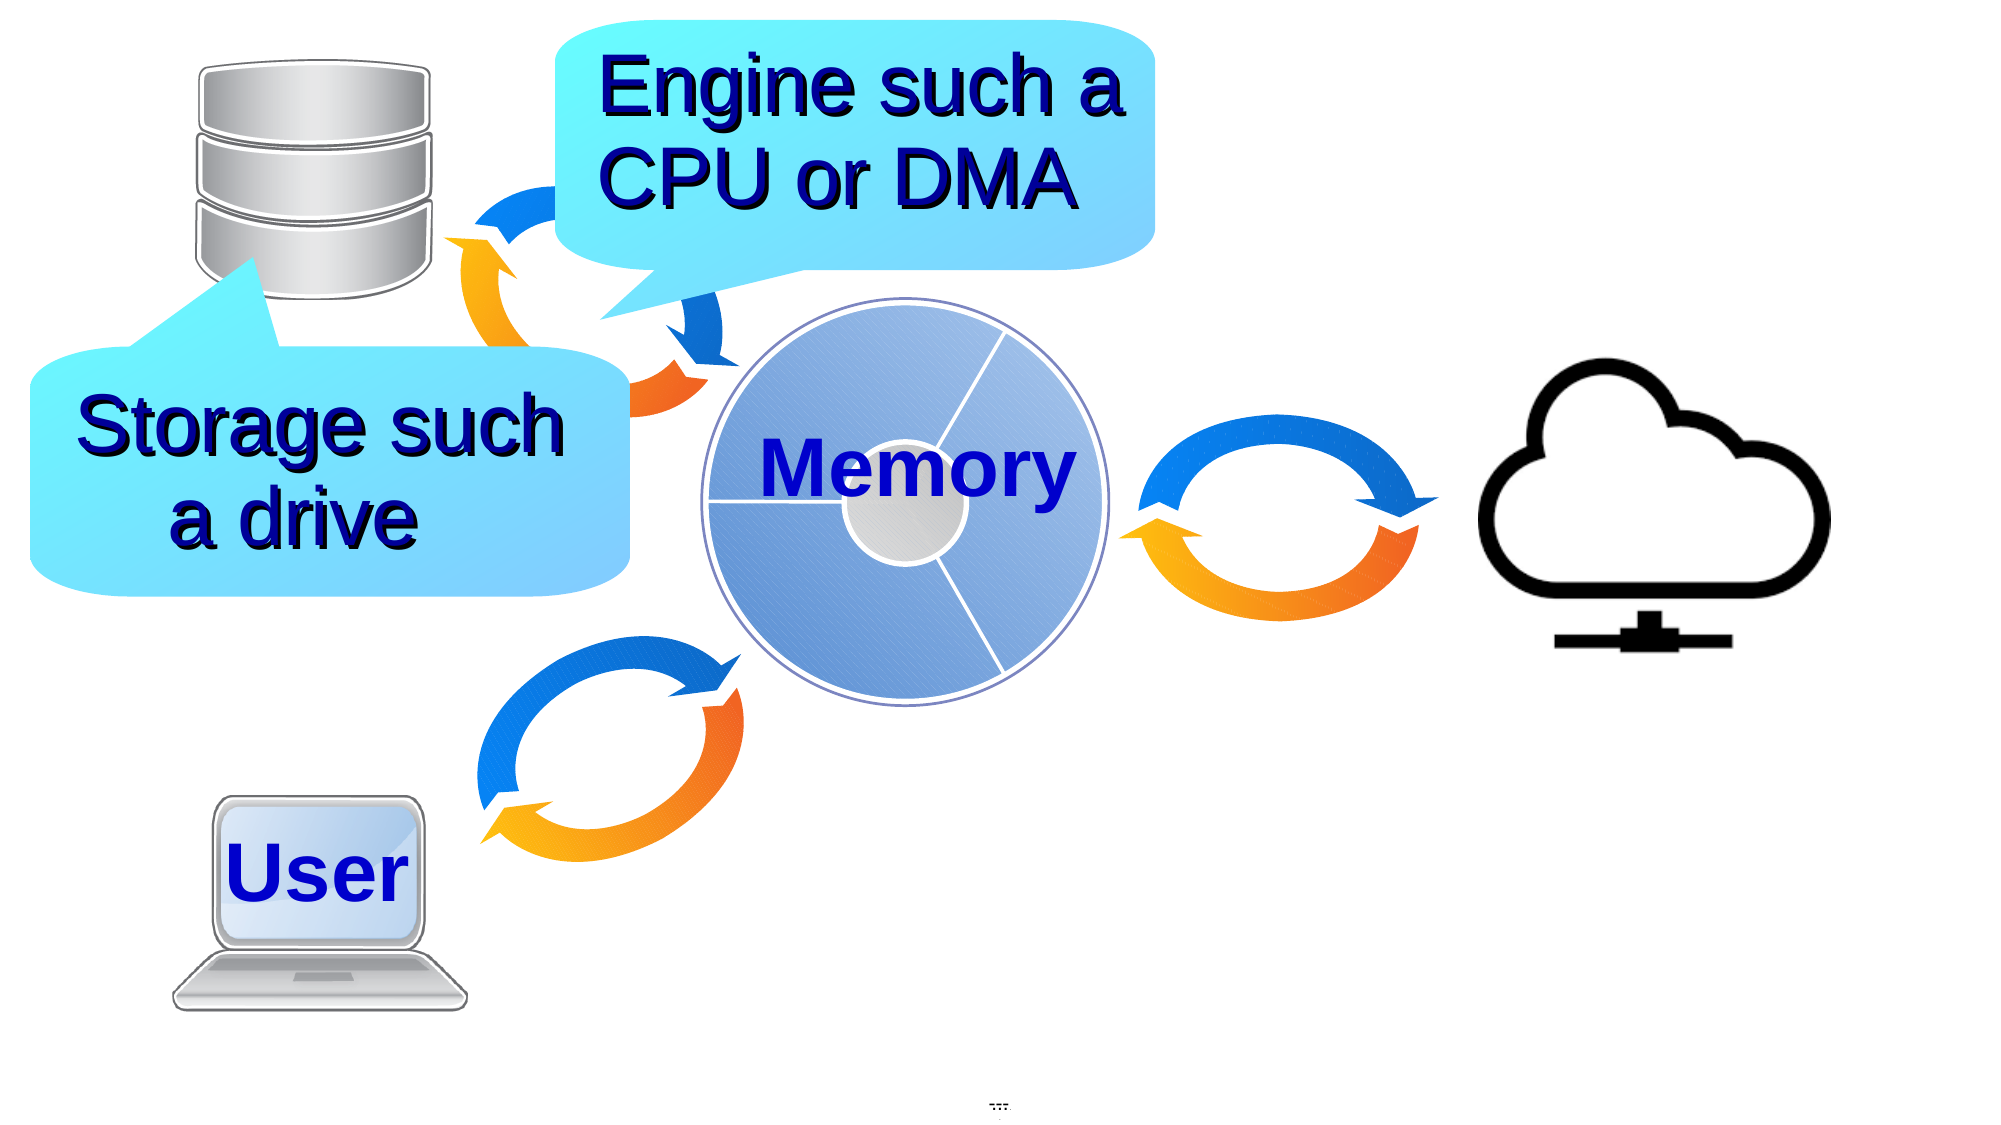

Engine such a
CPU or DMA
Storage such
 a drive
Memory
#
User